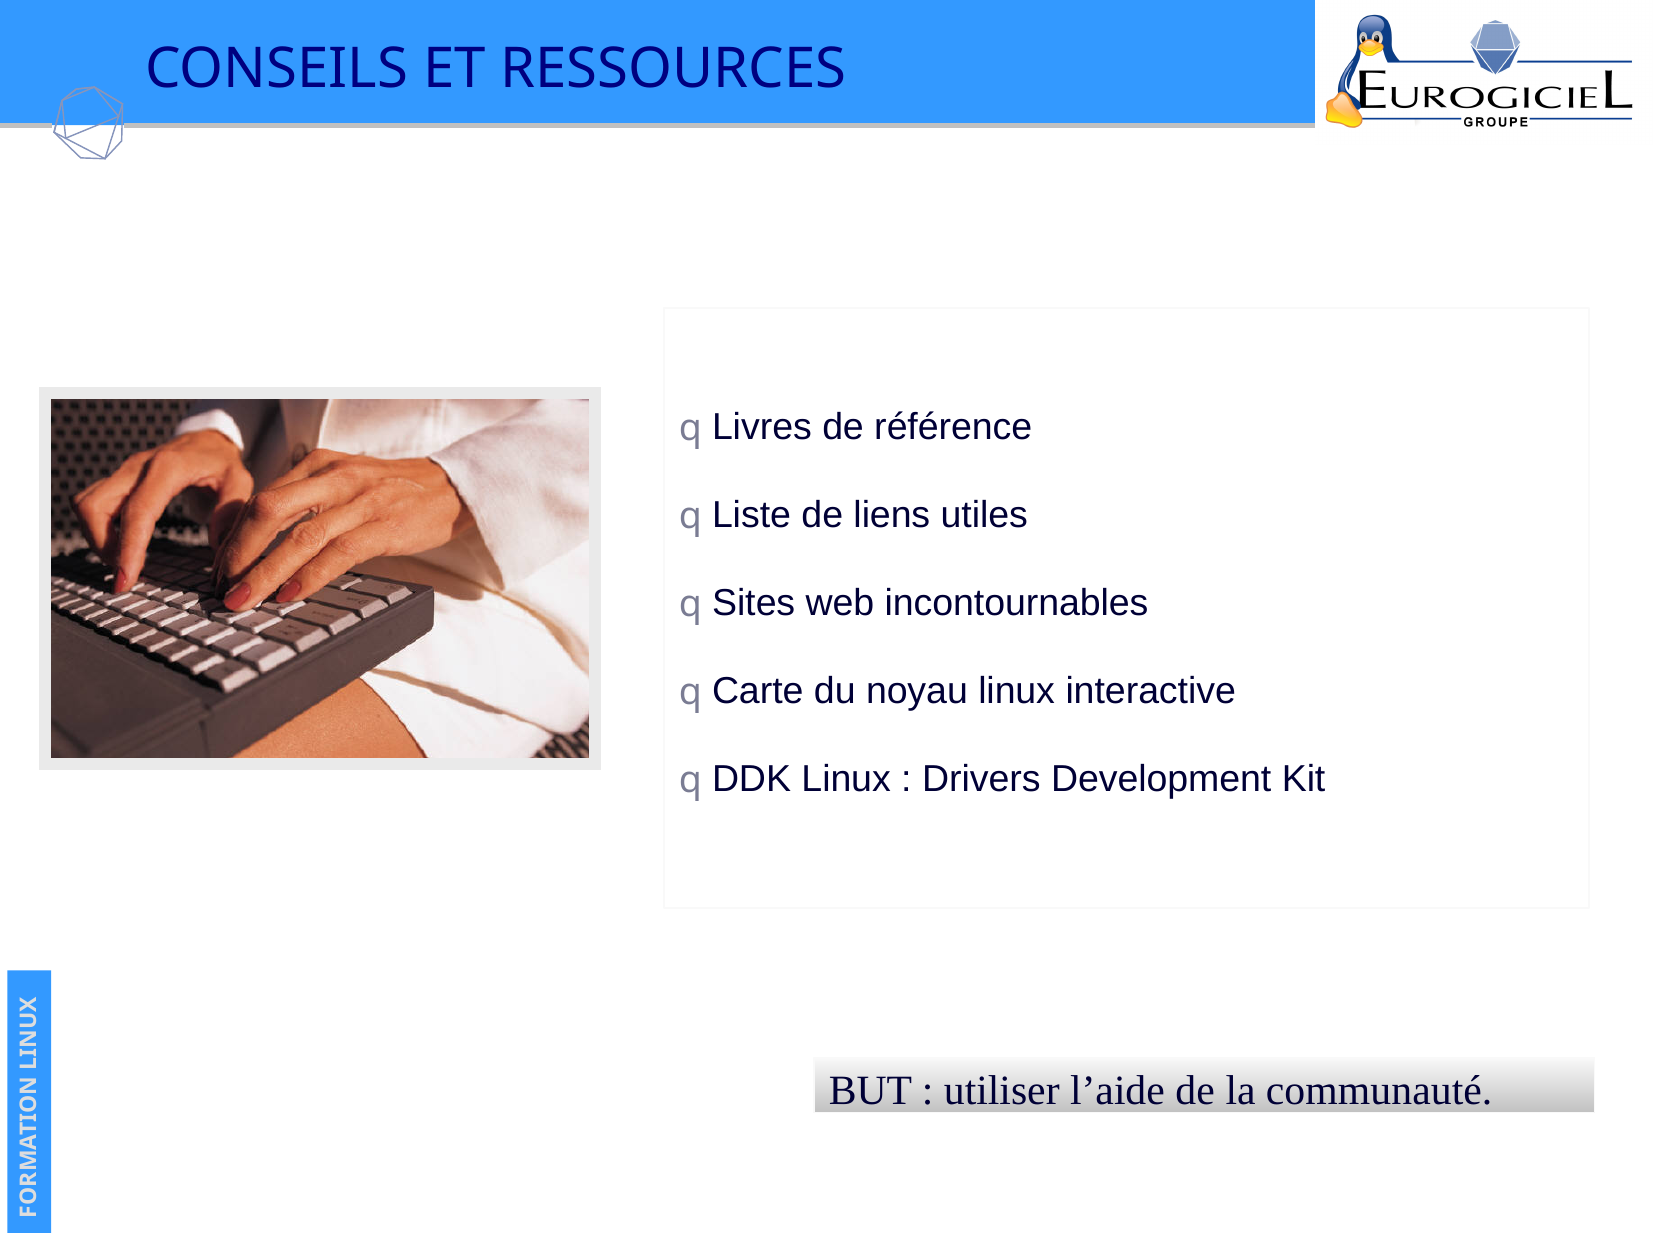

# CONSEILS ET RESSOURCES
 Livres de référence
 Liste de liens utiles
 Sites web incontournables
 Carte du noyau linux interactive
 DDK Linux : Drivers Development Kit
BUT : utiliser l’aide de la communauté.